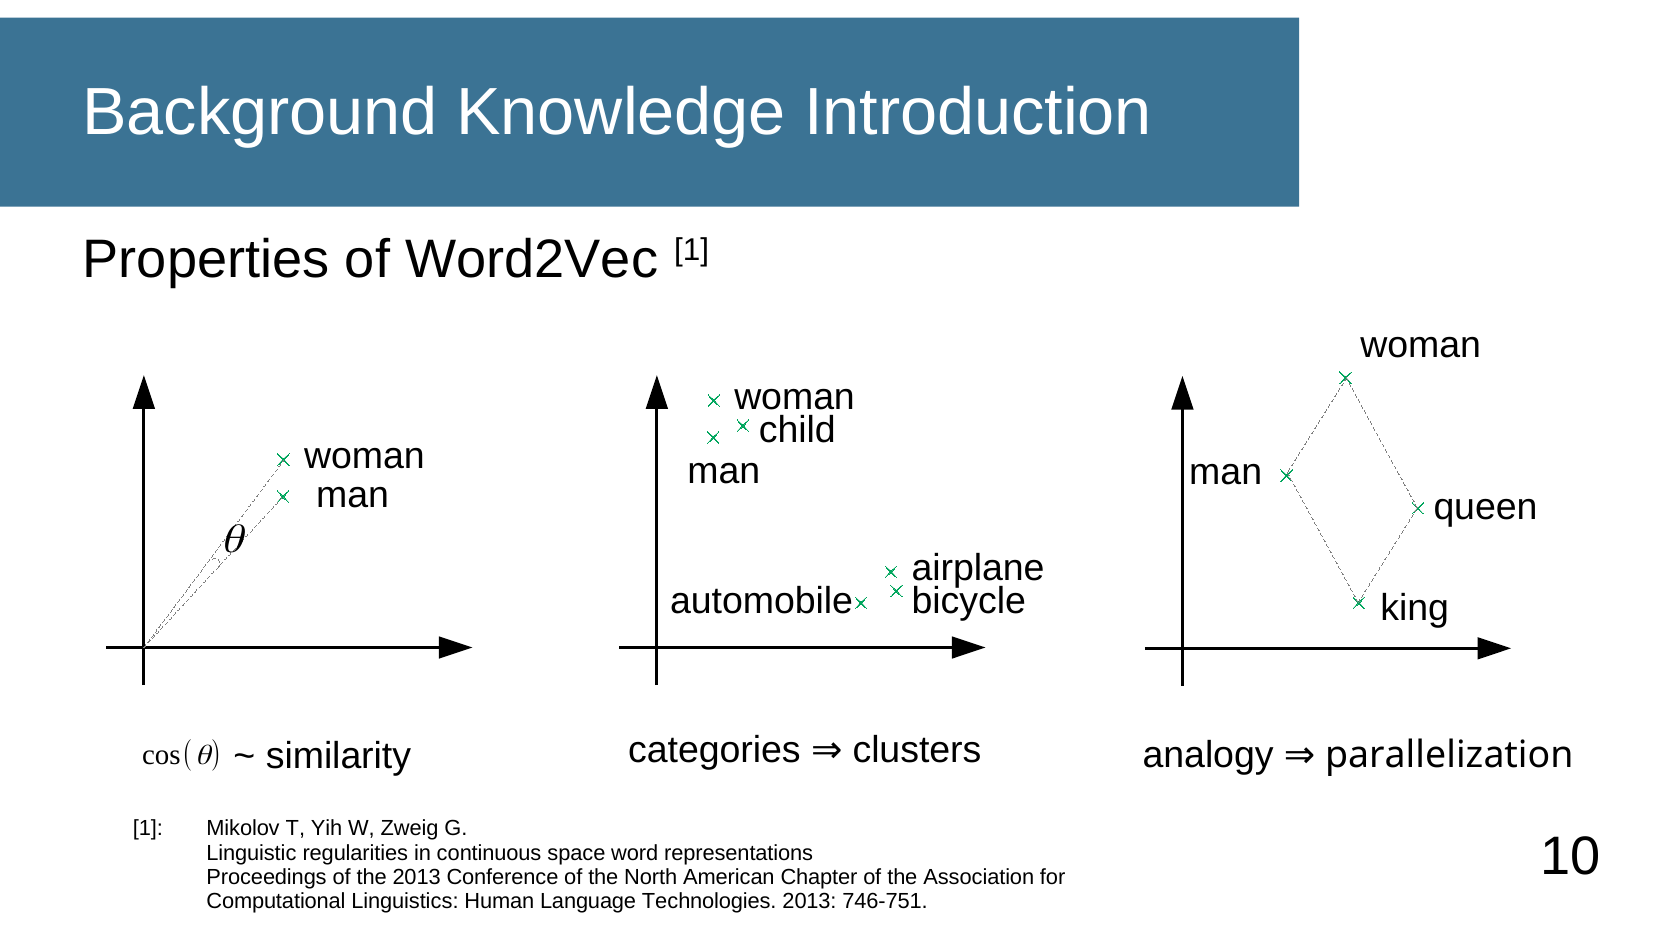

# Background Knowledge Introduction
Properties of Word2Vec [1]
woman
woman
child
woman
man
man
man
queen
airplane
automobile
bicycle
king
categories ⇒ clusters
analogy ⇒ parallelization
~ similarity
[1]:	Mikolov T, Yih W, Zweig G.
	Linguistic regularities in continuous space word representations
	Proceedings of the 2013 Conference of the North American Chapter of the Association for
	Computational Linguistics: Human Language Technologies. 2013: 746-751.